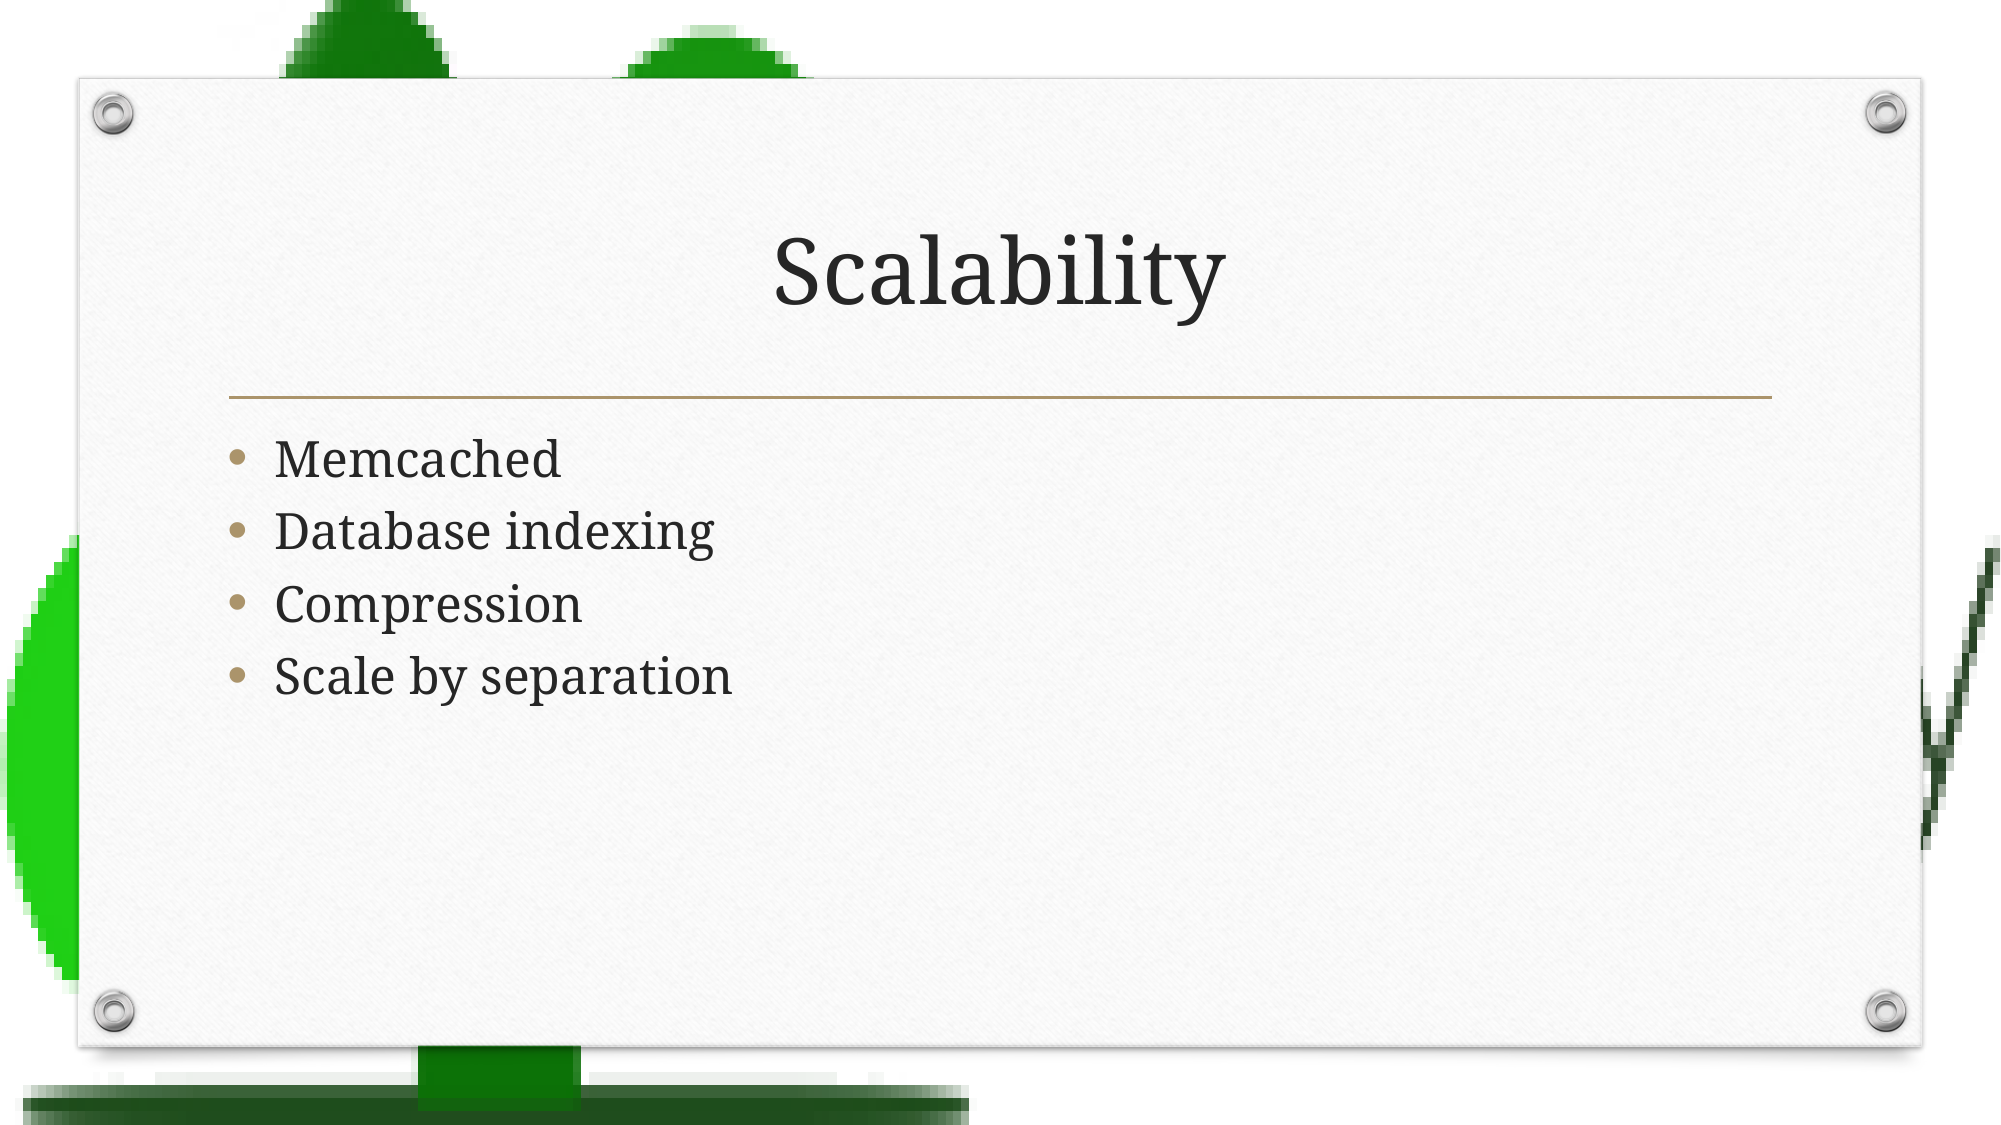

# Scalability
Memcached
Database indexing
Compression
Scale by separation